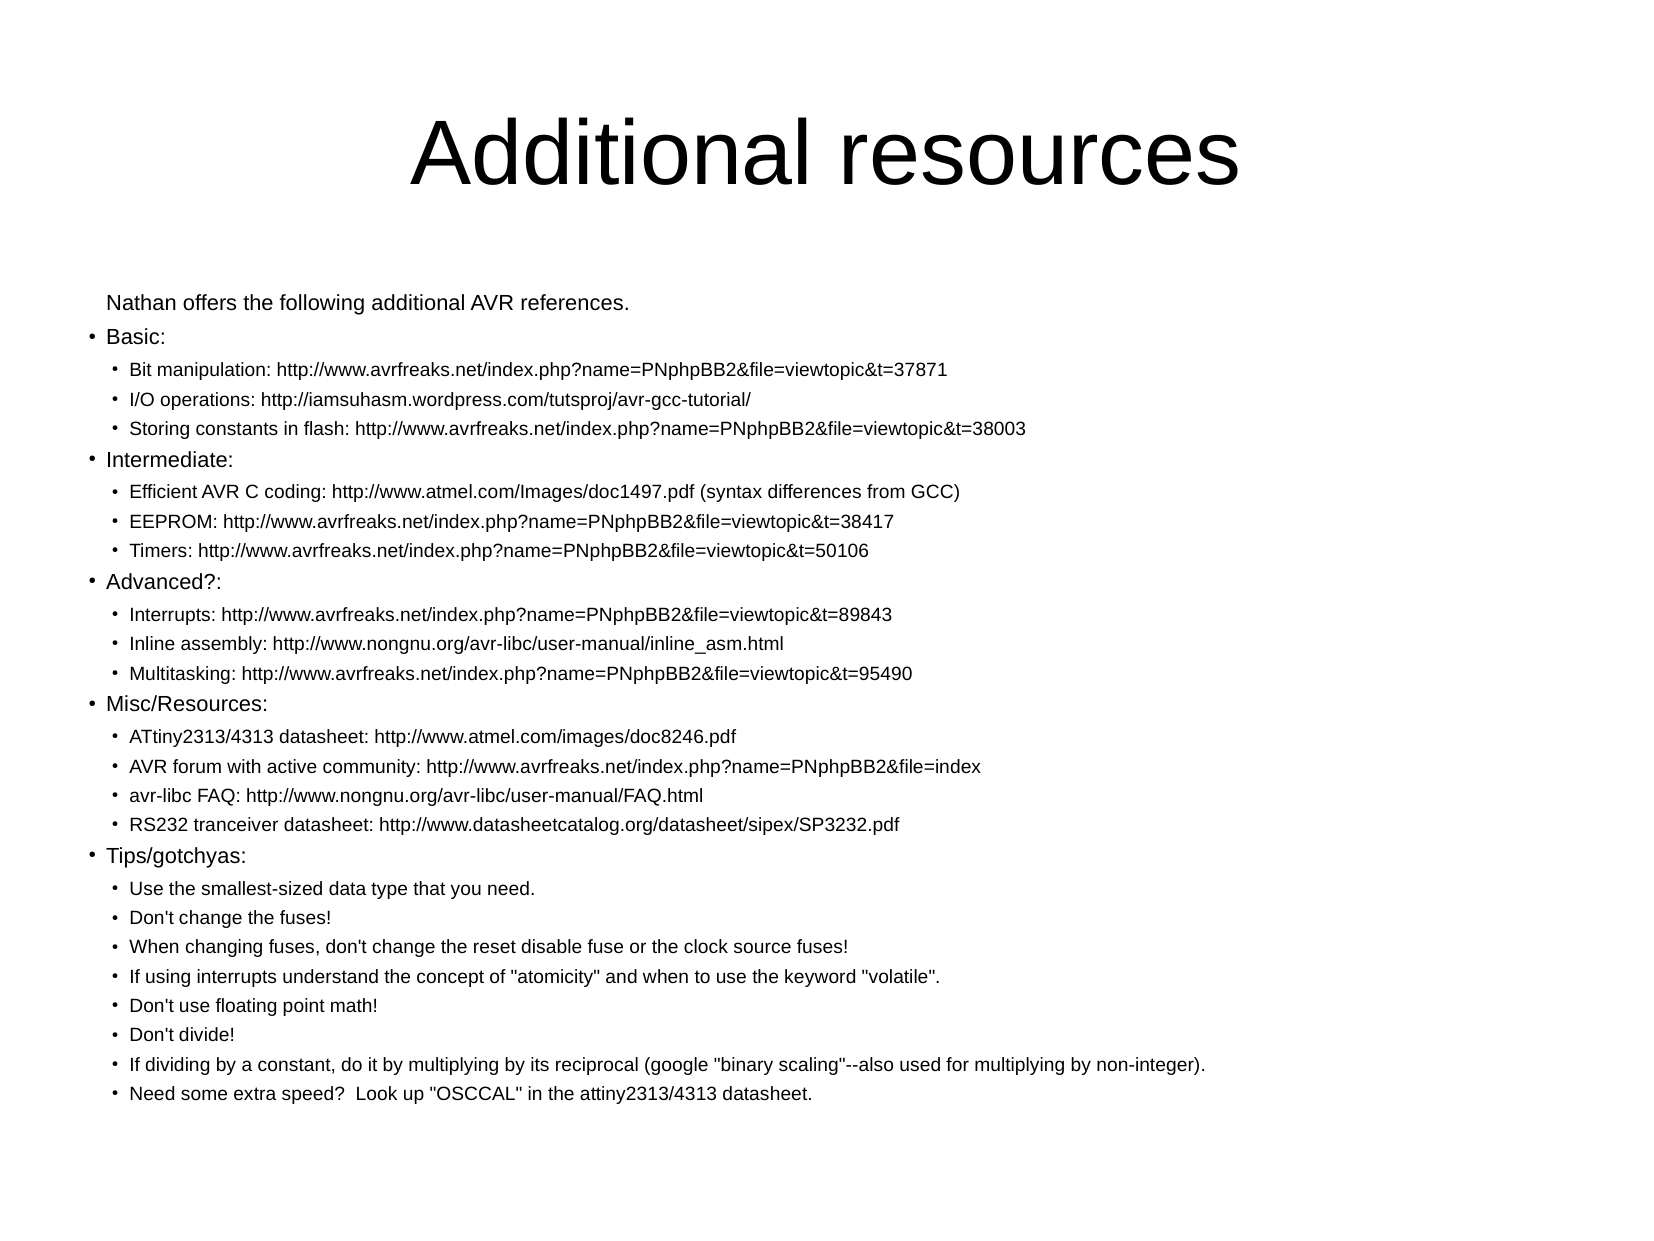

# Additional resources
Nathan offers the following additional AVR references.
Basic:
Bit manipulation: http://www.avrfreaks.net/index.php?name=PNphpBB2&file=viewtopic&t=37871
I/O operations: http://iamsuhasm.wordpress.com/tutsproj/avr-gcc-tutorial/
Storing constants in flash: http://www.avrfreaks.net/index.php?name=PNphpBB2&file=viewtopic&t=38003
Intermediate:
Efficient AVR C coding: http://www.atmel.com/Images/doc1497.pdf (syntax differences from GCC)
EEPROM: http://www.avrfreaks.net/index.php?name=PNphpBB2&file=viewtopic&t=38417
Timers: http://www.avrfreaks.net/index.php?name=PNphpBB2&file=viewtopic&t=50106
Advanced?:
Interrupts: http://www.avrfreaks.net/index.php?name=PNphpBB2&file=viewtopic&t=89843
Inline assembly: http://www.nongnu.org/avr-libc/user-manual/inline_asm.html
Multitasking: http://www.avrfreaks.net/index.php?name=PNphpBB2&file=viewtopic&t=95490
Misc/Resources:
ATtiny2313/4313 datasheet: http://www.atmel.com/images/doc8246.pdf
AVR forum with active community: http://www.avrfreaks.net/index.php?name=PNphpBB2&file=index
avr-libc FAQ: http://www.nongnu.org/avr-libc/user-manual/FAQ.html
RS232 tranceiver datasheet: http://www.datasheetcatalog.org/datasheet/sipex/SP3232.pdf
Tips/gotchyas:
Use the smallest-sized data type that you need.
Don't change the fuses!
When changing fuses, don't change the reset disable fuse or the clock source fuses!
If using interrupts understand the concept of "atomicity" and when to use the keyword "volatile".
Don't use floating point math!
Don't divide!
If dividing by a constant, do it by multiplying by its reciprocal (google "binary scaling"--also used for multiplying by non-integer).
Need some extra speed? Look up "OSCCAL" in the attiny2313/4313 datasheet.